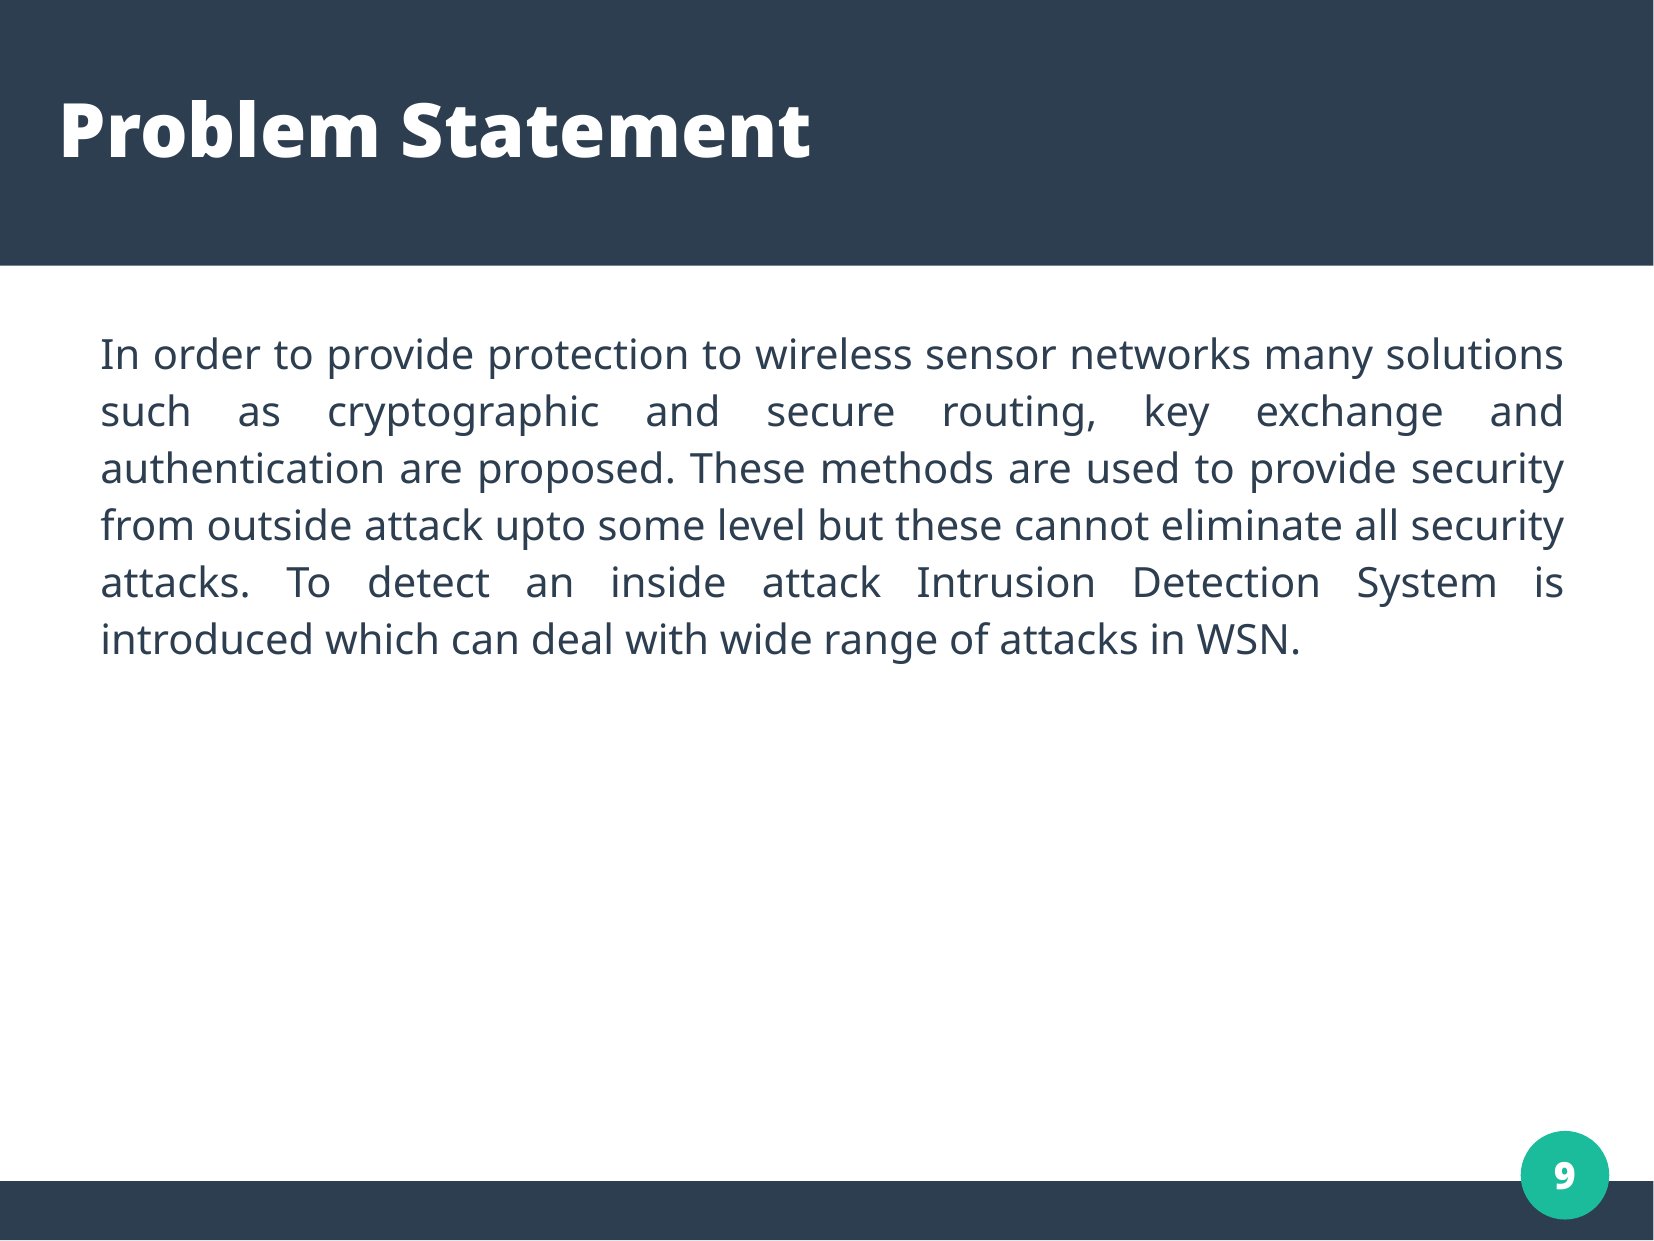

# Problem Statement
In order to provide protection to wireless sensor networks many solutions such as cryptographic and secure routing, key exchange and authentication are proposed. These methods are used to provide security from outside attack upto some level but these cannot eliminate all security attacks. To detect an inside attack Intrusion Detection System is introduced which can deal with wide range of attacks in WSN.
9